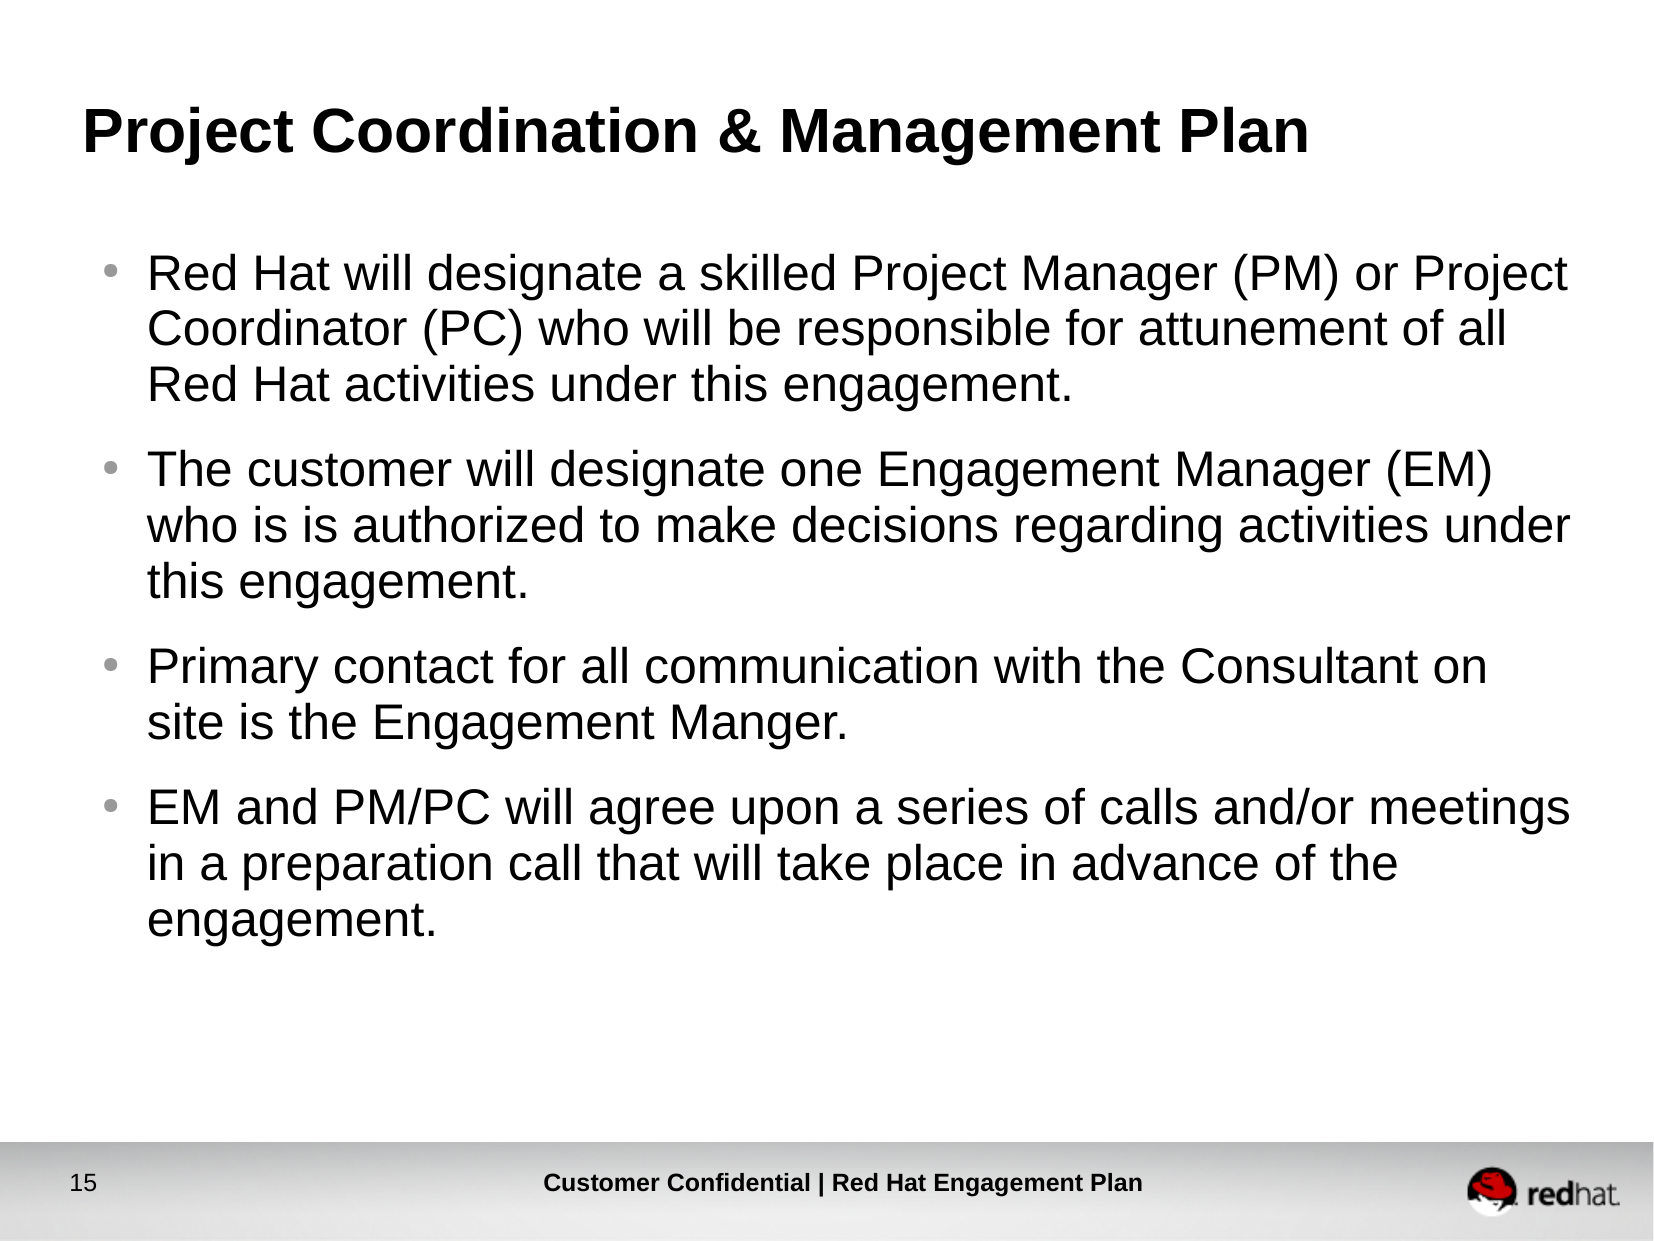

# Project Coordination & Management Plan
Red Hat will designate a skilled Project Manager (PM) or Project Coordinator (PC) who will be responsible for attunement of all Red Hat activities under this engagement.
The customer will designate one Engagement Manager (EM) who is is authorized to make decisions regarding activities under this engagement.
Primary contact for all communication with the Consultant on site is the Engagement Manger.
EM and PM/PC will agree upon a series of calls and/or meetings in a preparation call that will take place in advance of the engagement.